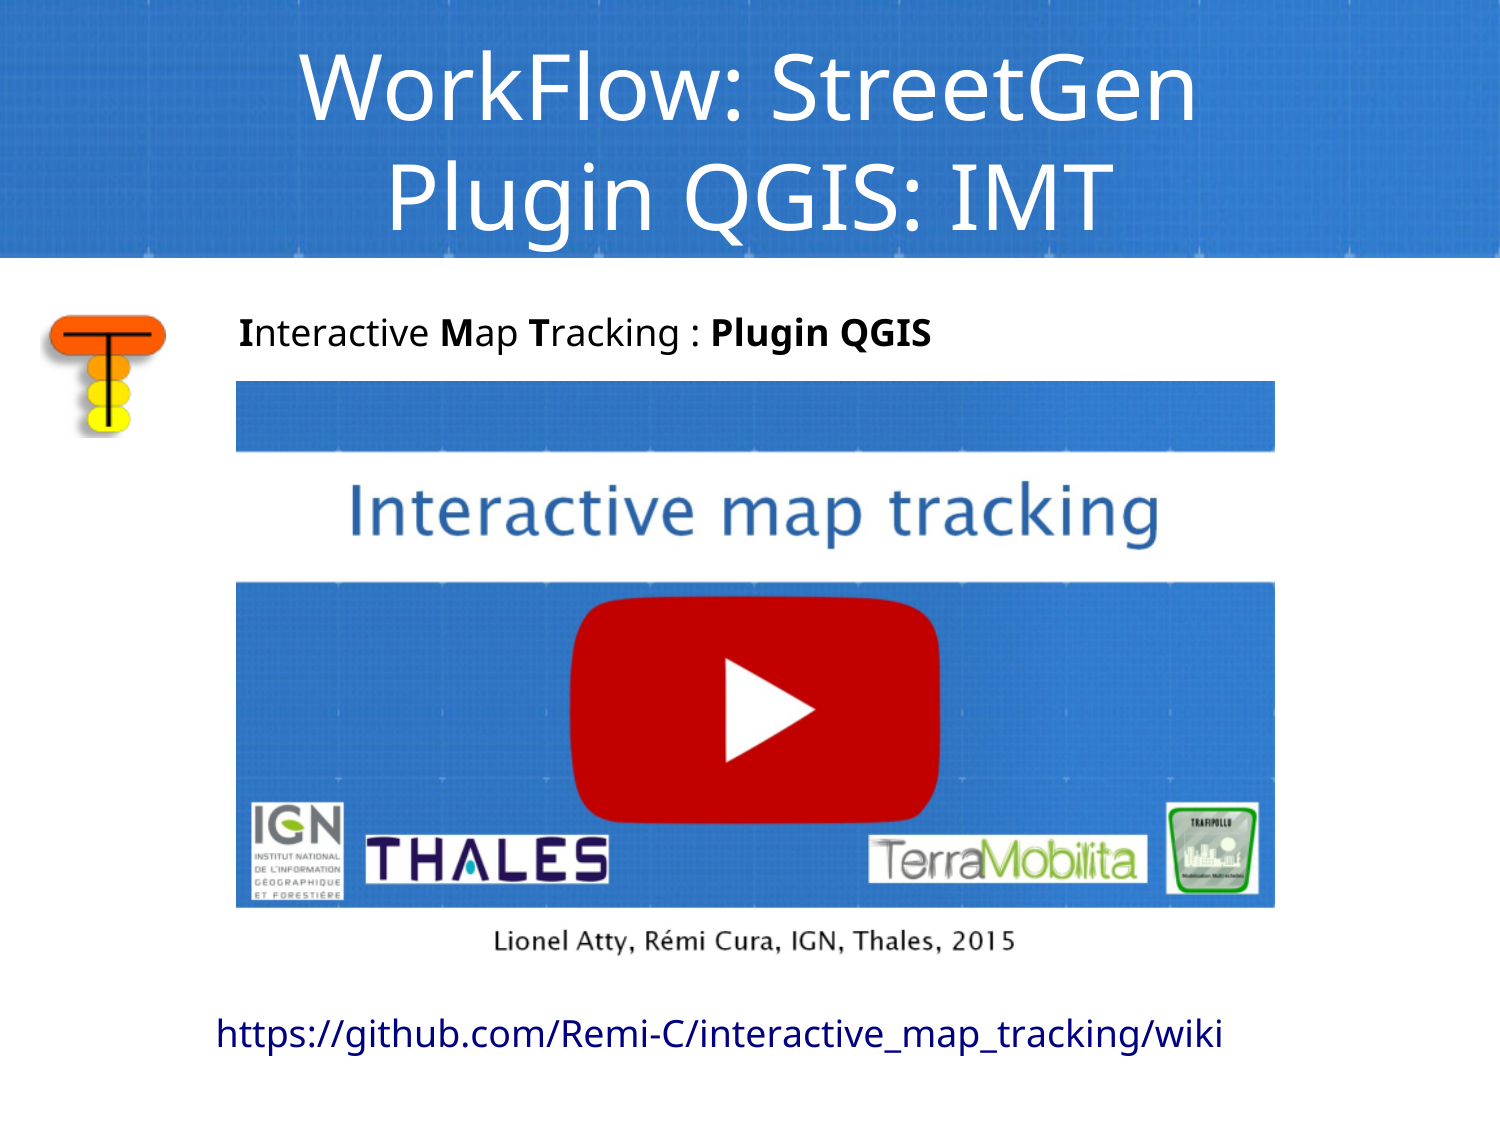

# WorkFlow: StreetGen Plugin QGIS: IMT
Interactive Map Tracking : Plugin QGIS
https://github.com/Remi-C/interactive_map_tracking/wiki